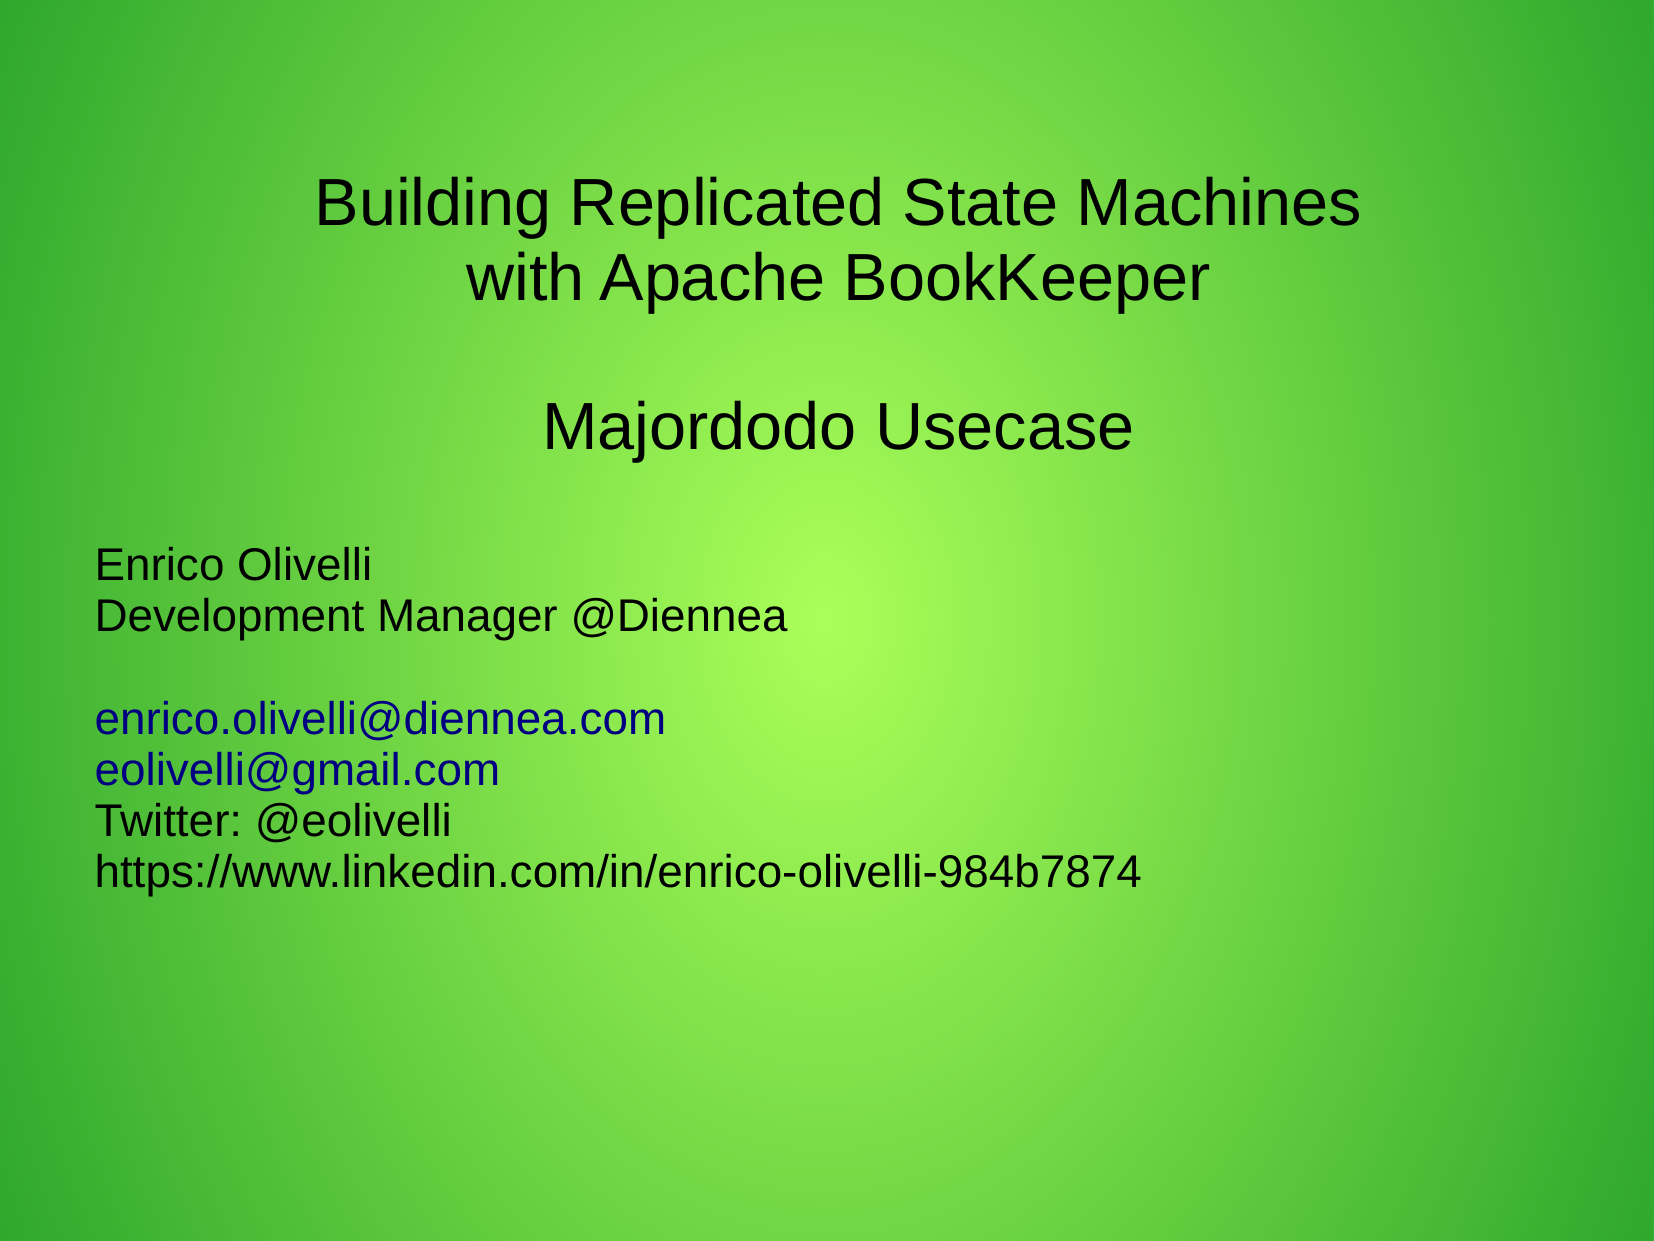

# Building Replicated State Machines
with Apache BookKeeper
Majordodo Usecase
Enrico Olivelli
Development Manager @Diennea
enrico.olivelli@diennea.com
eolivelli@gmail.com
Twitter: @eolivelli
https://www.linkedin.com/in/enrico-olivelli-984b7874